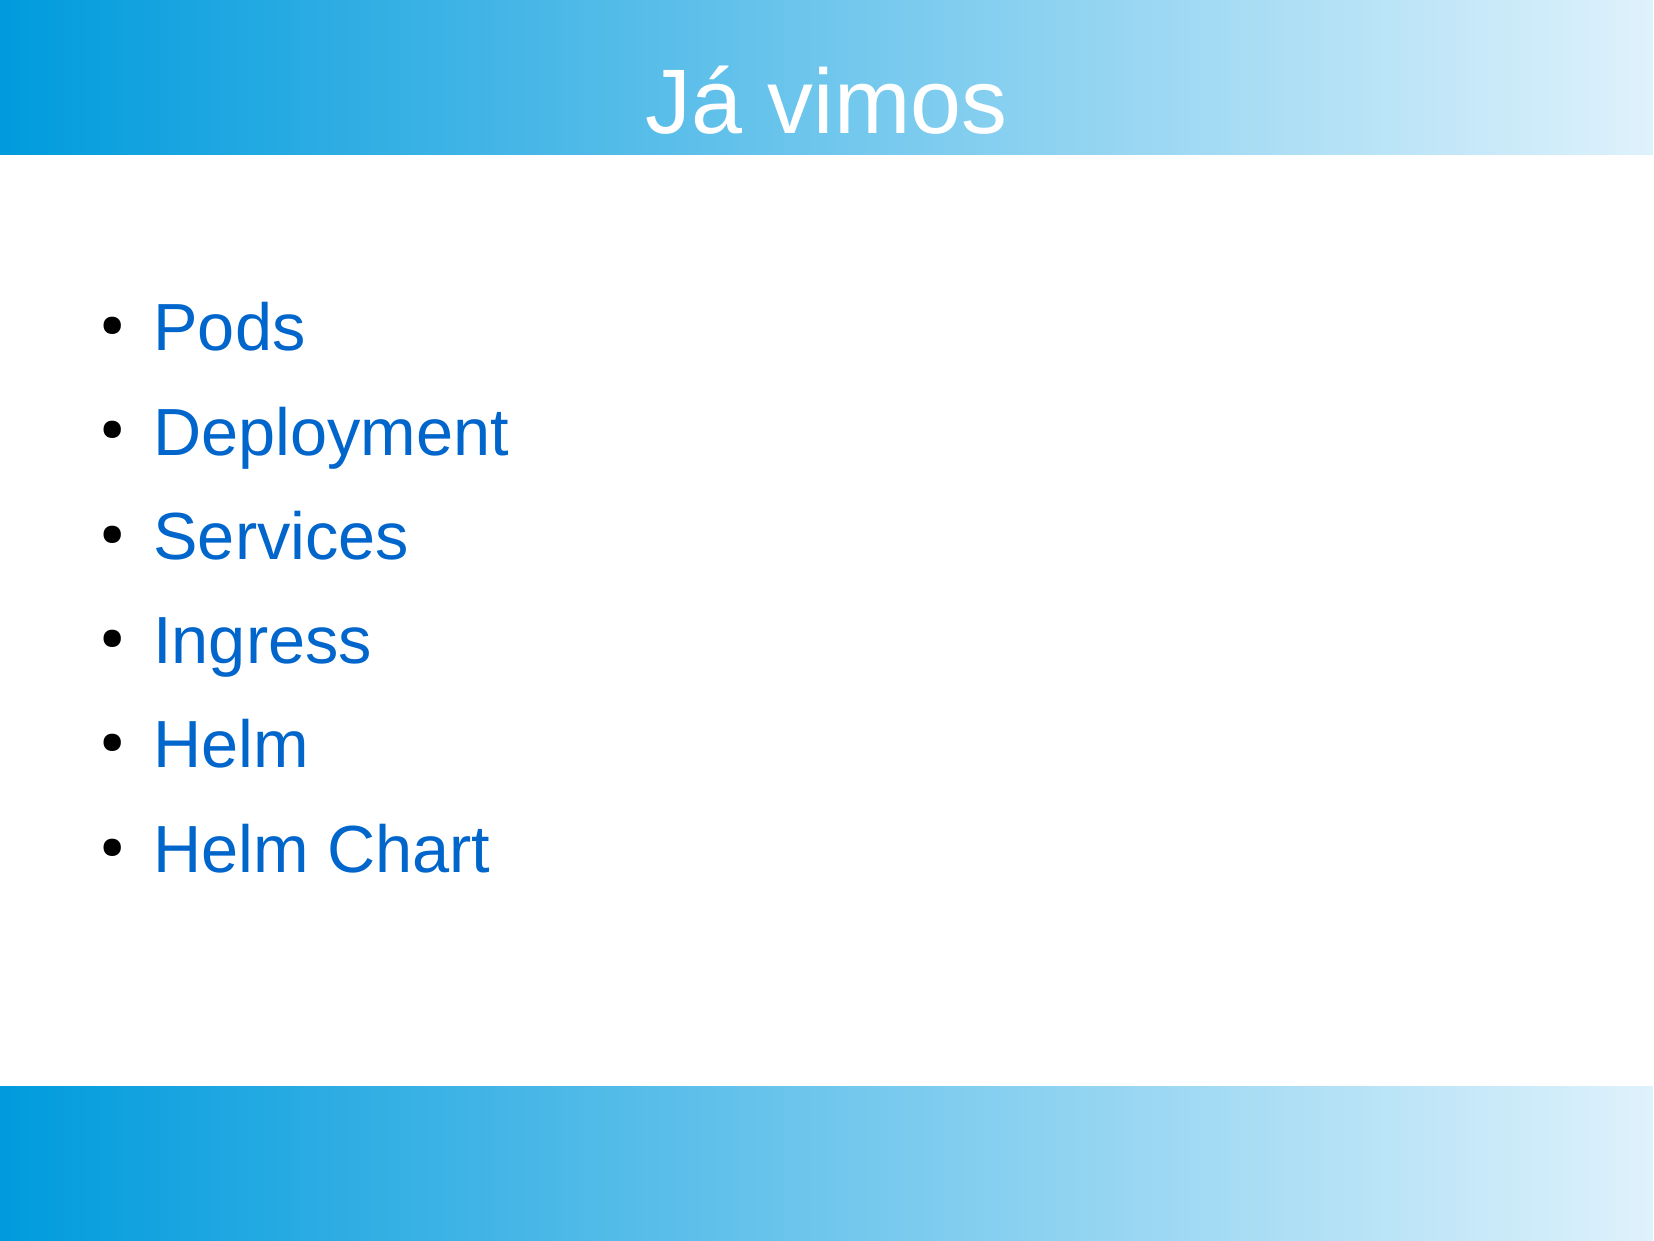

# Já vimos
Pods
Deployment
Services
Ingress
Helm
Helm Chart